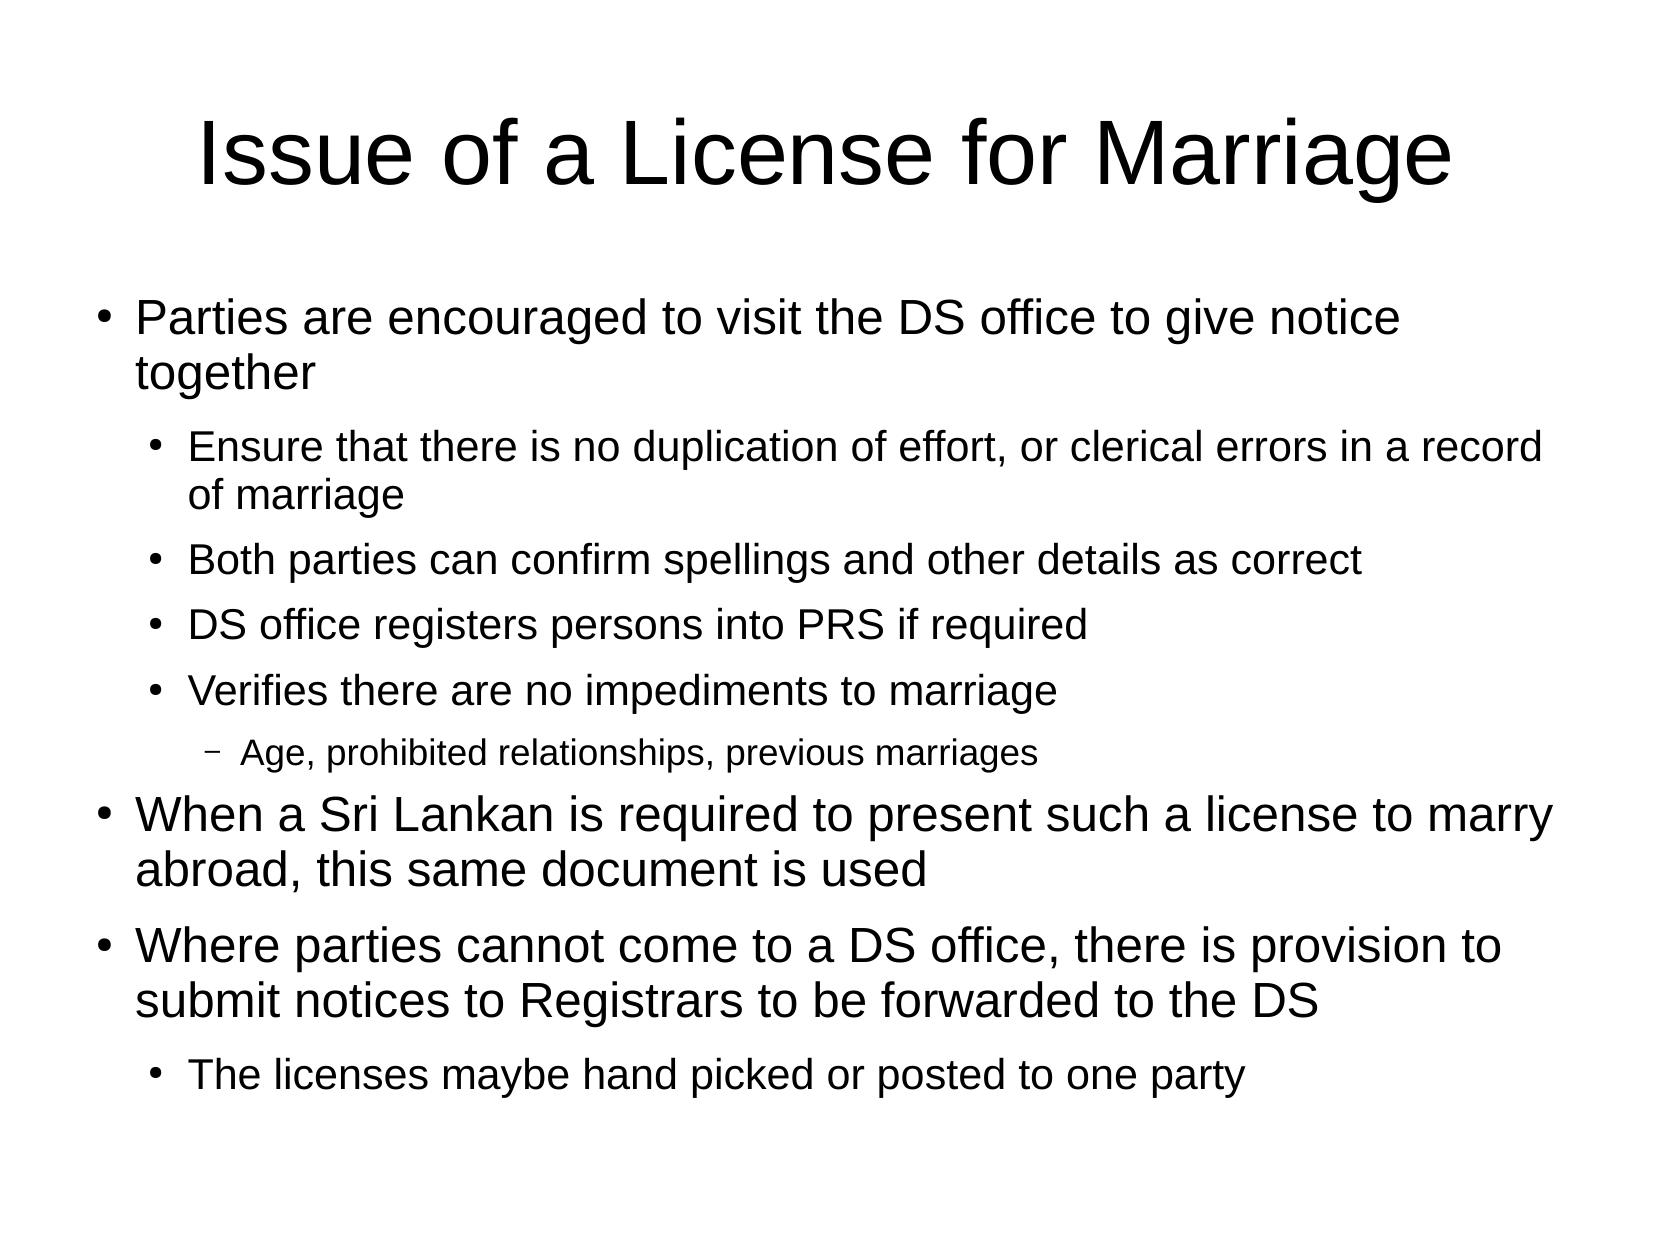

# Issue of a License for Marriage
Parties are encouraged to visit the DS office to give notice together
Ensure that there is no duplication of effort, or clerical errors in a record of marriage
Both parties can confirm spellings and other details as correct
DS office registers persons into PRS if required
Verifies there are no impediments to marriage
Age, prohibited relationships, previous marriages
When a Sri Lankan is required to present such a license to marry abroad, this same document is used
Where parties cannot come to a DS office, there is provision to submit notices to Registrars to be forwarded to the DS
The licenses maybe hand picked or posted to one party